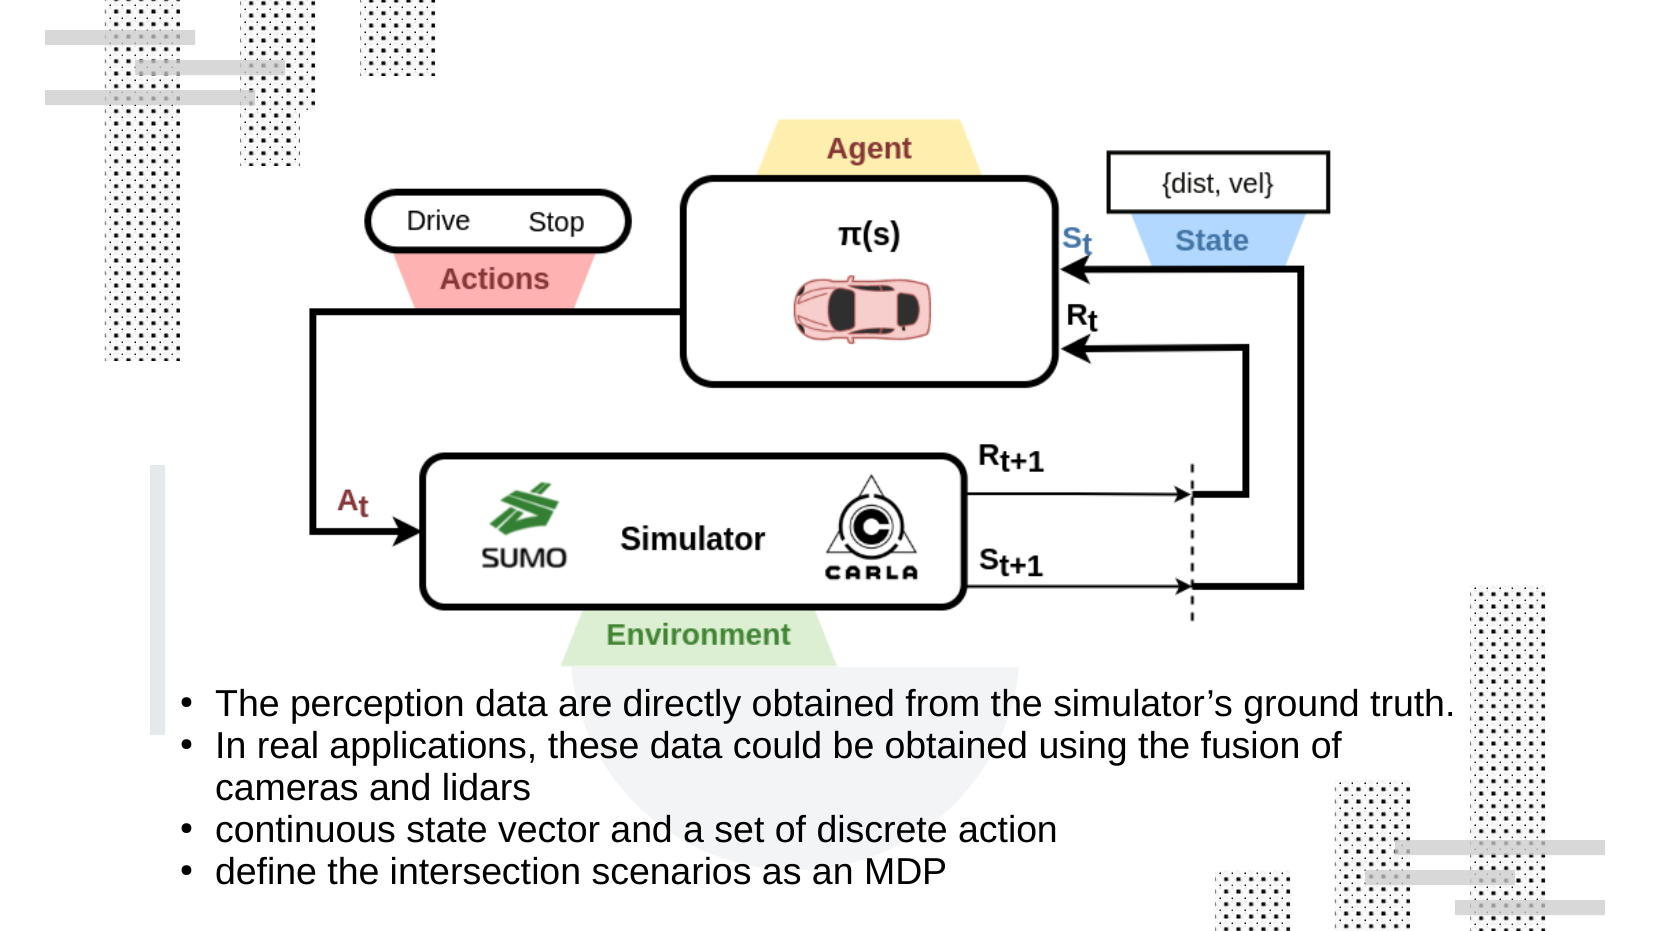

The perception data are directly obtained from the simulator’s ground truth.
In real applications, these data could be obtained using the fusion of cameras and lidars
continuous state vector and a set of discrete action
define the intersection scenarios as an MDP